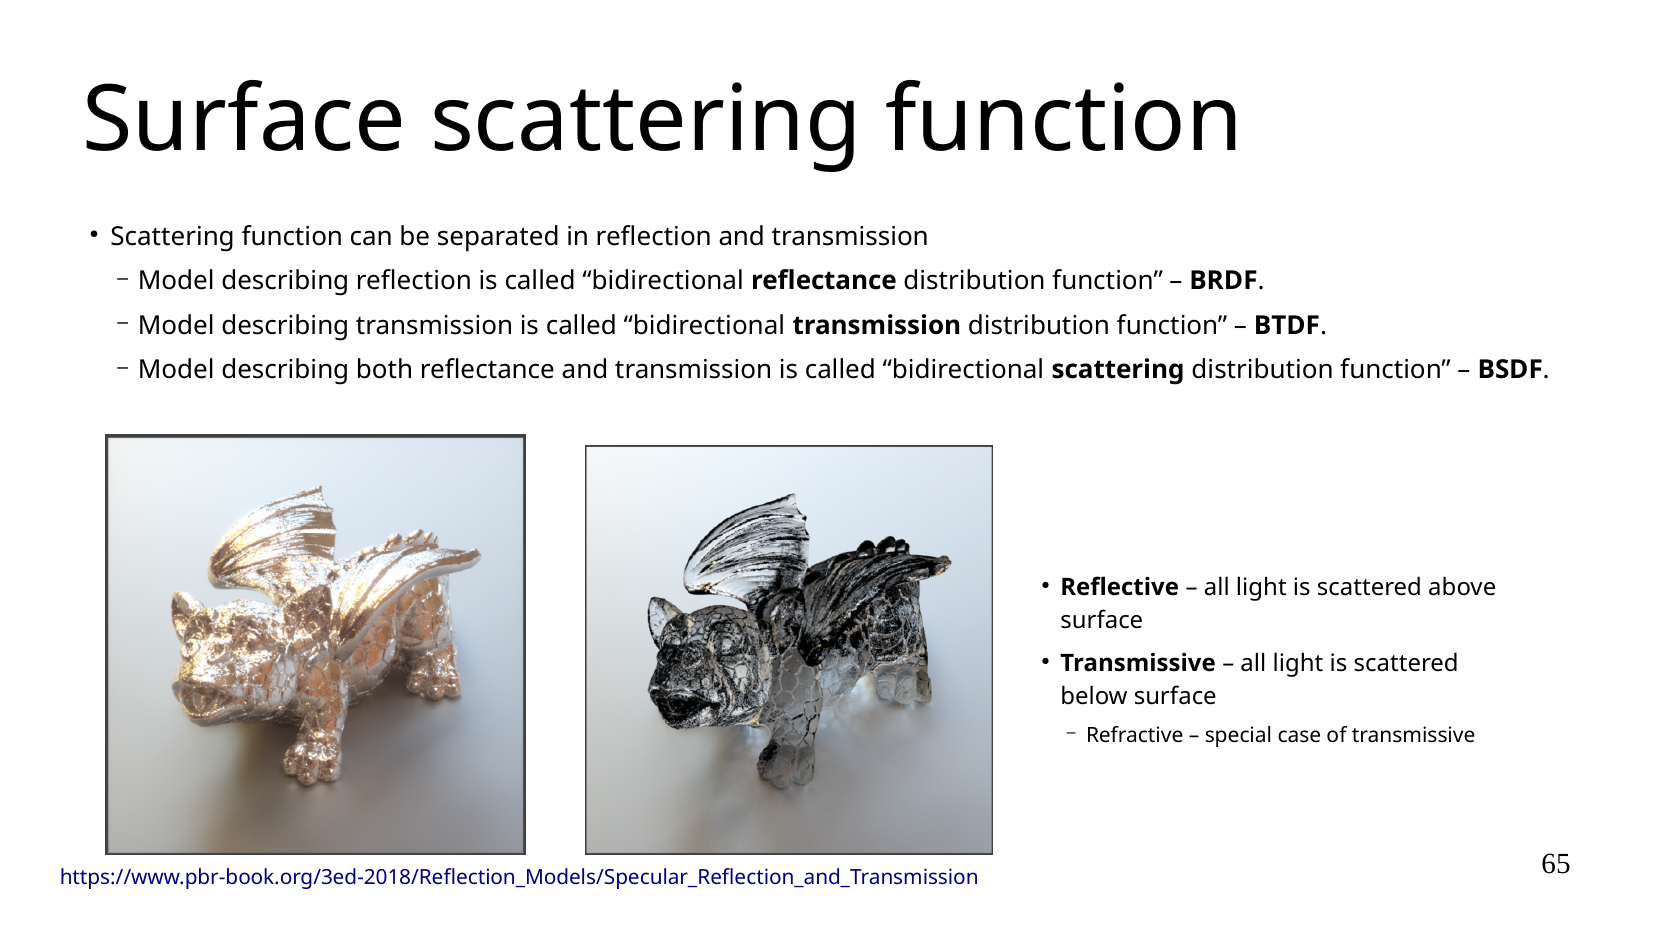

# Surface scattering function
Scattering function can be separated in reflection and transmission
Model describing reflection is called “bidirectional reflectance distribution function” – BRDF.
Model describing transmission is called “bidirectional transmission distribution function” – BTDF.
Model describing both reflectance and transmission is called “bidirectional scattering distribution function” – BSDF.
Reflective – all light is scattered above surface
Transmissive – all light is scattered below surface
Refractive – special case of transmissive
65
https://www.pbr-book.org/3ed-2018/Reflection_Models/Specular_Reflection_and_Transmission